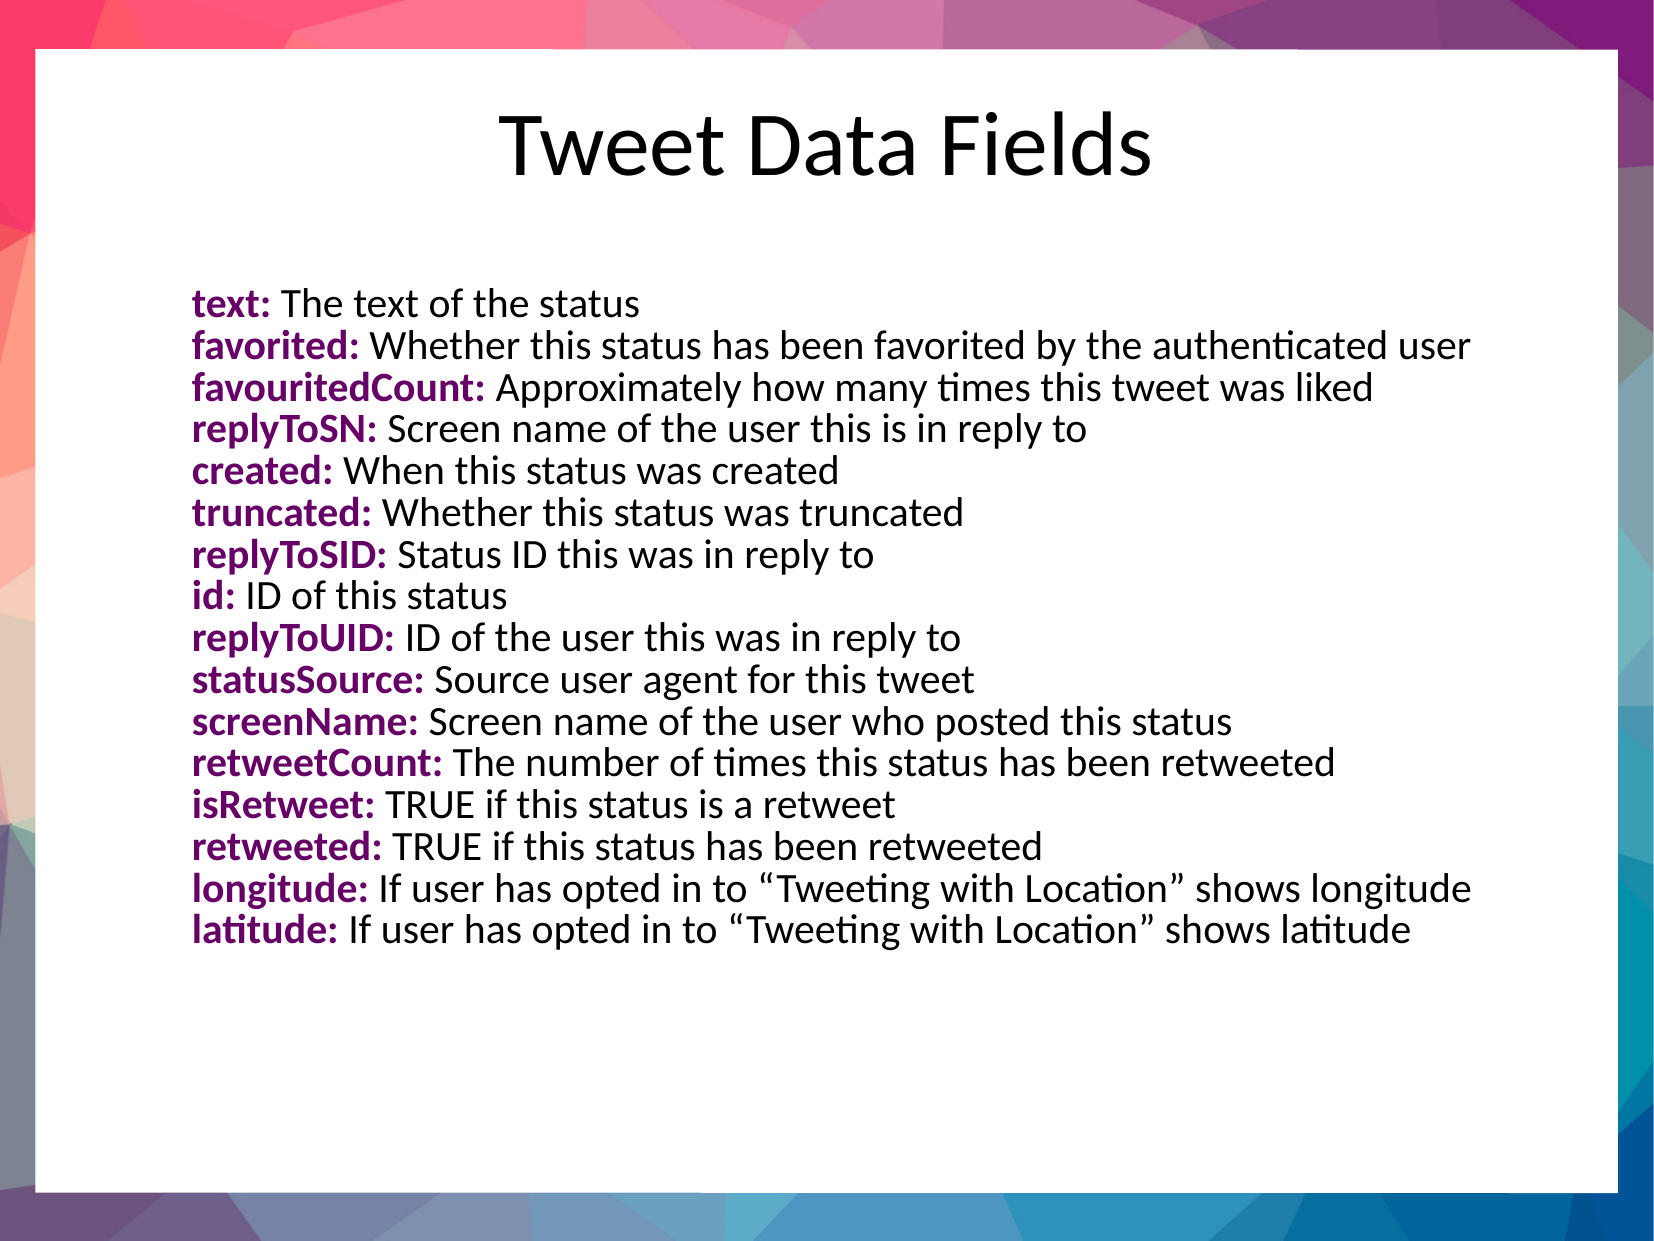

# Tweet Data Fields
text: The text of the status
favorited: Whether this status has been favorited by the authenticated user
favouritedCount: Approximately how many times this tweet was liked
replyToSN: Screen name of the user this is in reply to
created: When this status was created
truncated: Whether this status was truncated
replyToSID: Status ID this was in reply to
id: ID of this status
replyToUID: ID of the user this was in reply to
statusSource: Source user agent for this tweet
screenName: Screen name of the user who posted this status
retweetCount: The number of times this status has been retweeted
isRetweet: TRUE if this status is a retweet
retweeted: TRUE if this status has been retweeted
longitude: If user has opted in to “Tweeting with Location” shows longitude
latitude: If user has opted in to “Tweeting with Location” shows latitude